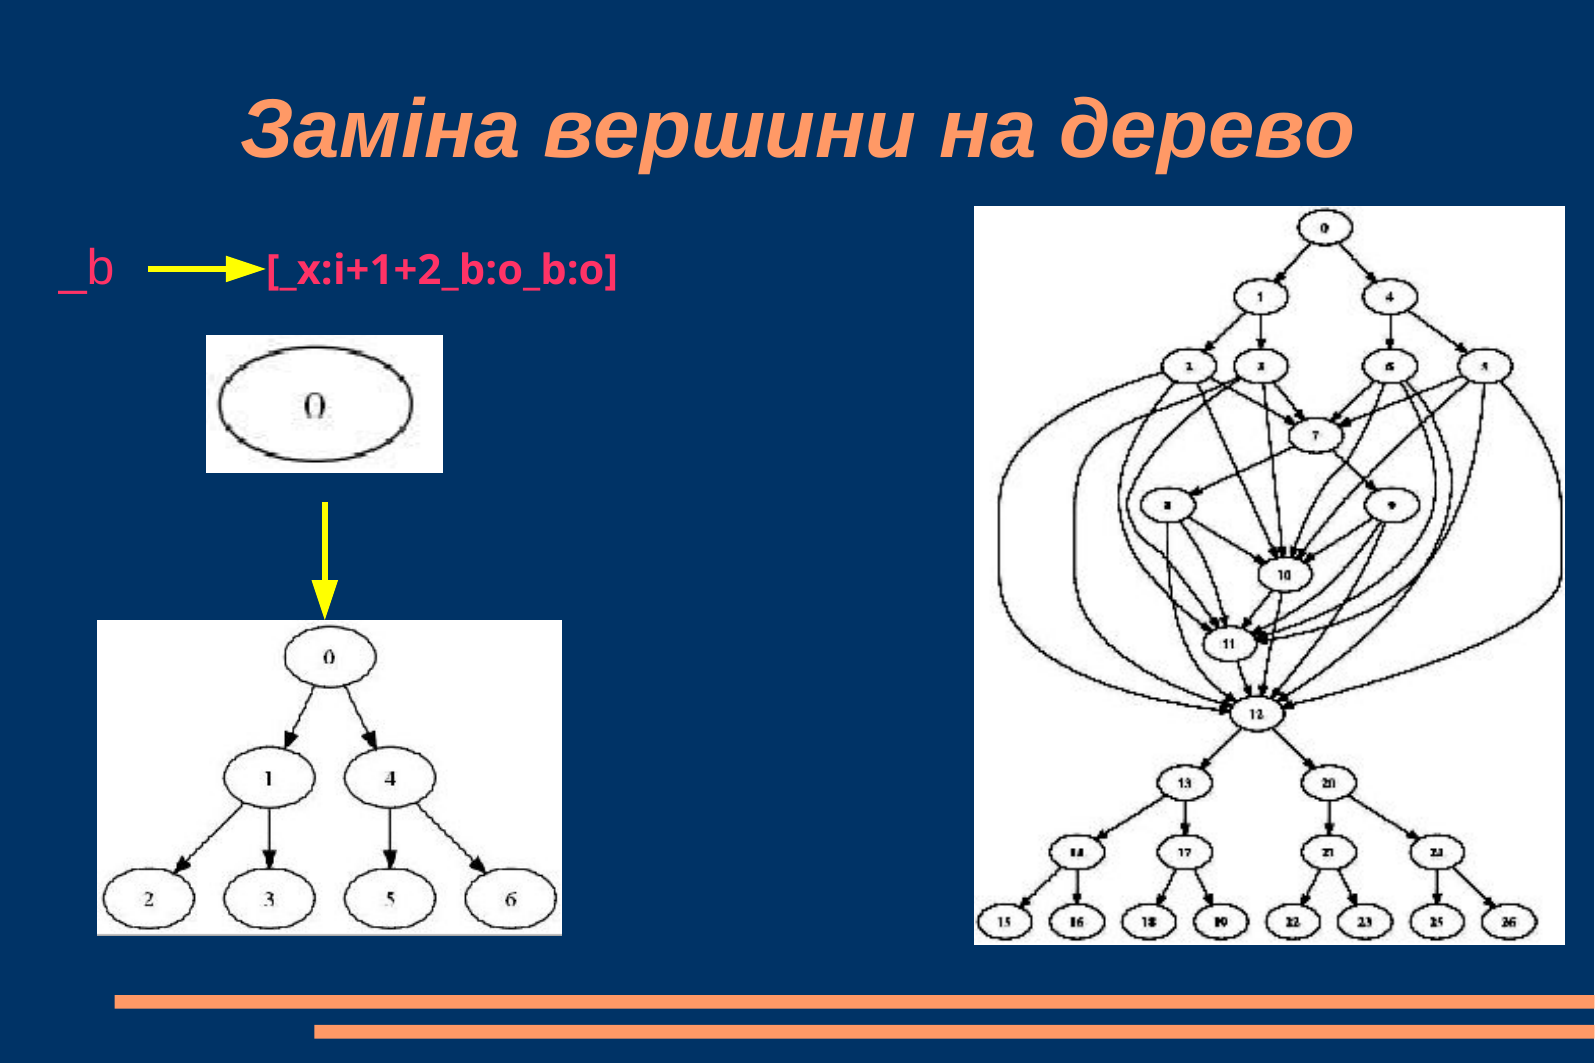

# Заміна вершини на дерево
_b
[_x:i+1+2_b:o_b:o]